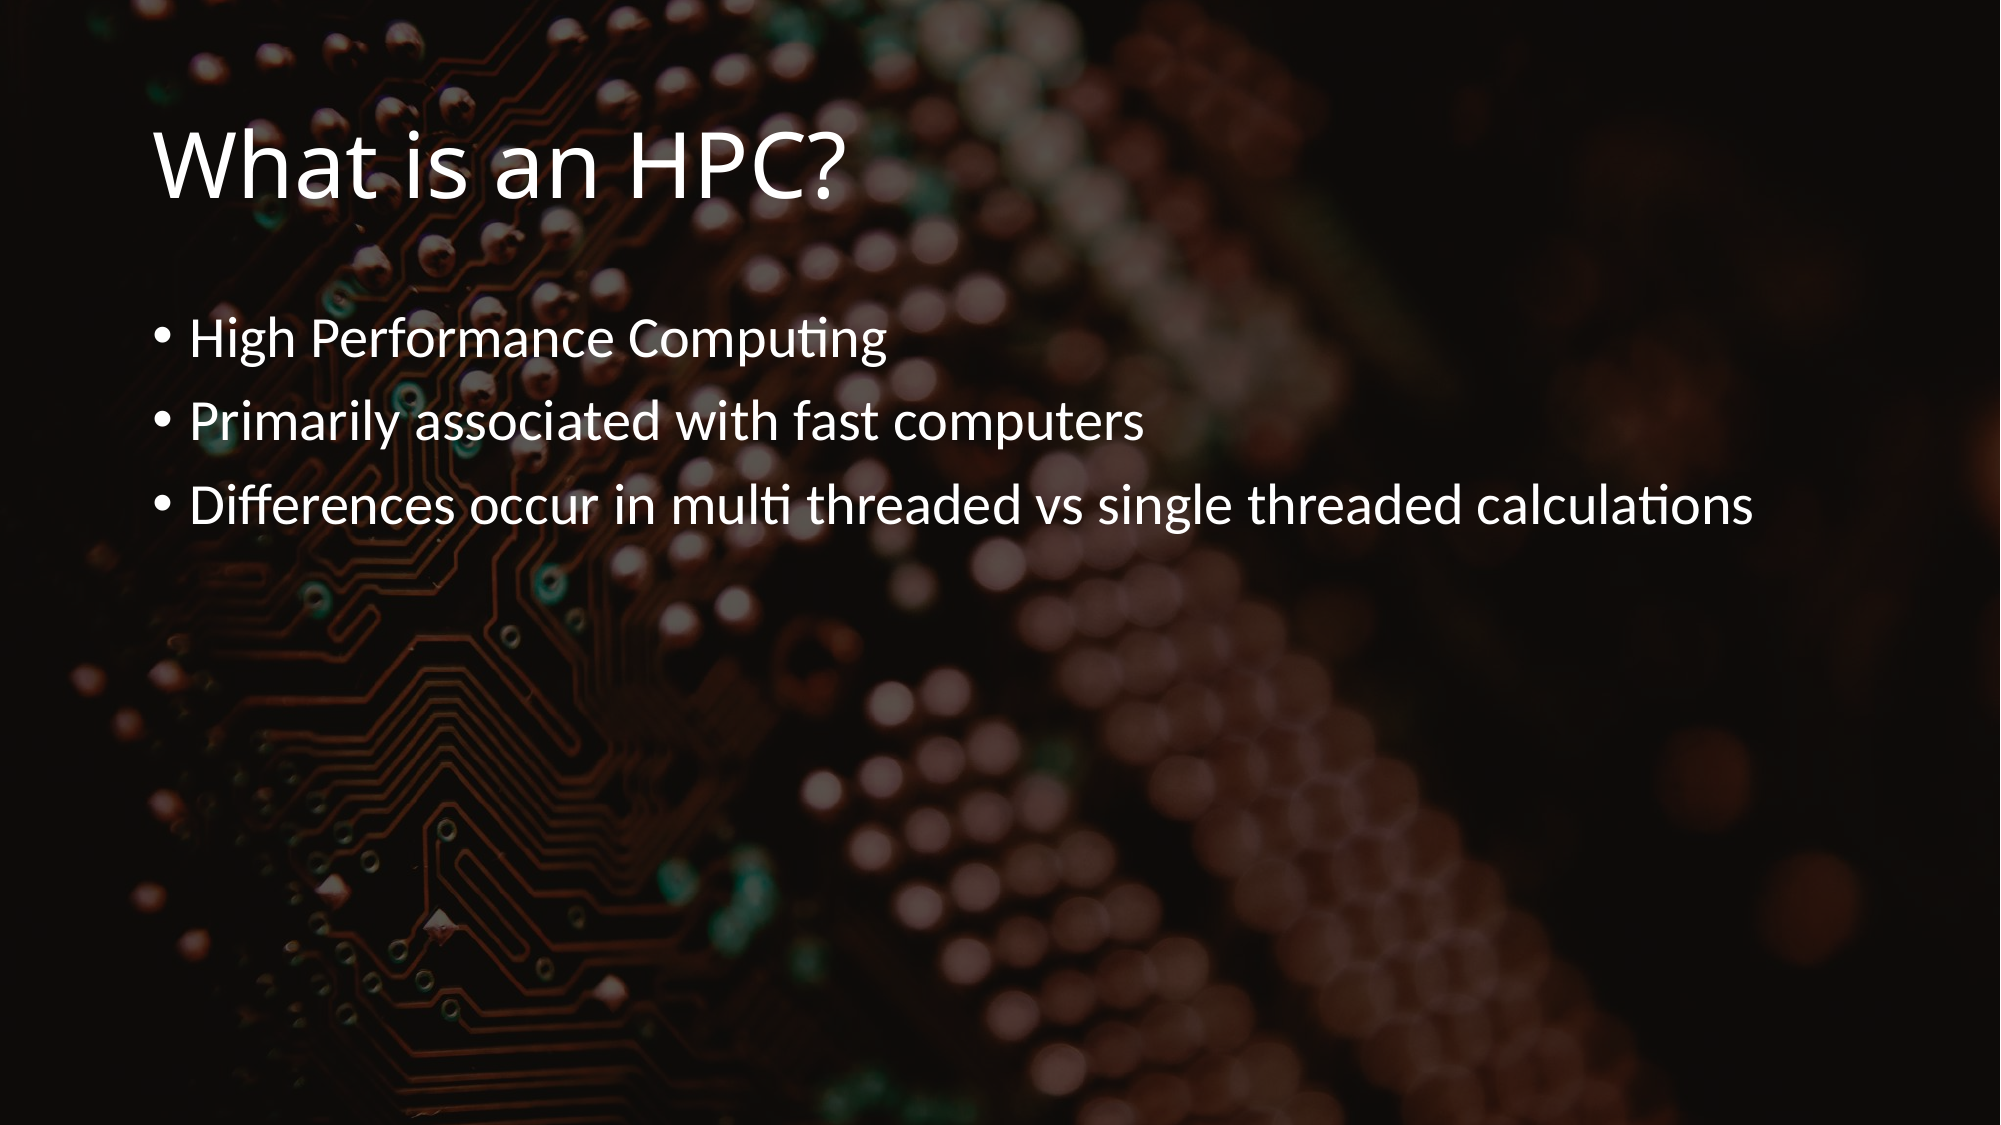

# What is an HPC?
High Performance Computing
Primarily associated with fast computers
Differences occur in multi threaded vs single threaded calculations